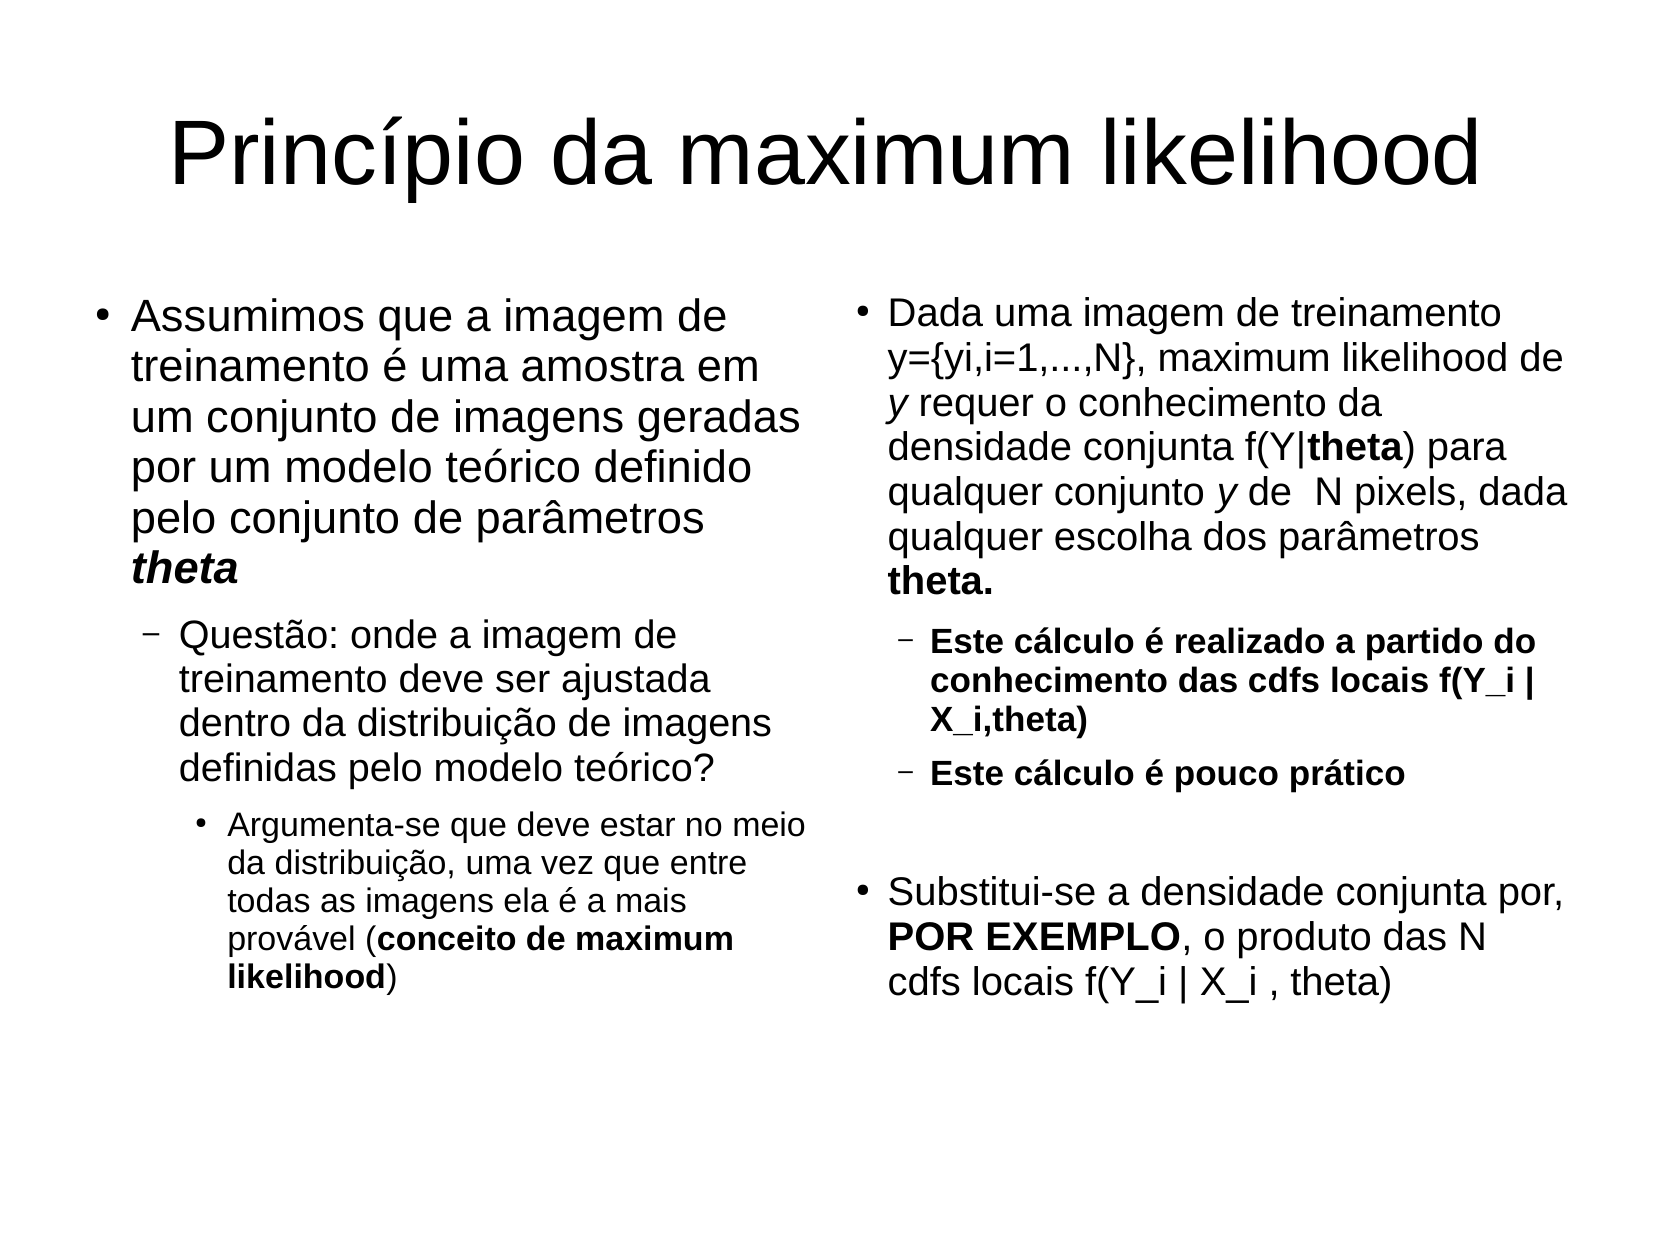

# Princípio da maximum likelihood
Assumimos que a imagem de treinamento é uma amostra em um conjunto de imagens geradas por um modelo teórico definido pelo conjunto de parâmetros theta
Questão: onde a imagem de treinamento deve ser ajustada dentro da distribuição de imagens definidas pelo modelo teórico?
Argumenta-se que deve estar no meio da distribuição, uma vez que entre todas as imagens ela é a mais provável (conceito de maximum likelihood)
Dada uma imagem de treinamento y={yi,i=1,...,N}, maximum likelihood de y requer o conhecimento da densidade conjunta f(Y|theta) para qualquer conjunto y de N pixels, dada qualquer escolha dos parâmetros theta.
Este cálculo é realizado a partido do conhecimento das cdfs locais f(Y_i | X_i,theta)
Este cálculo é pouco prático
Substitui-se a densidade conjunta por, POR EXEMPLO, o produto das N cdfs locais f(Y_i | X_i , theta)